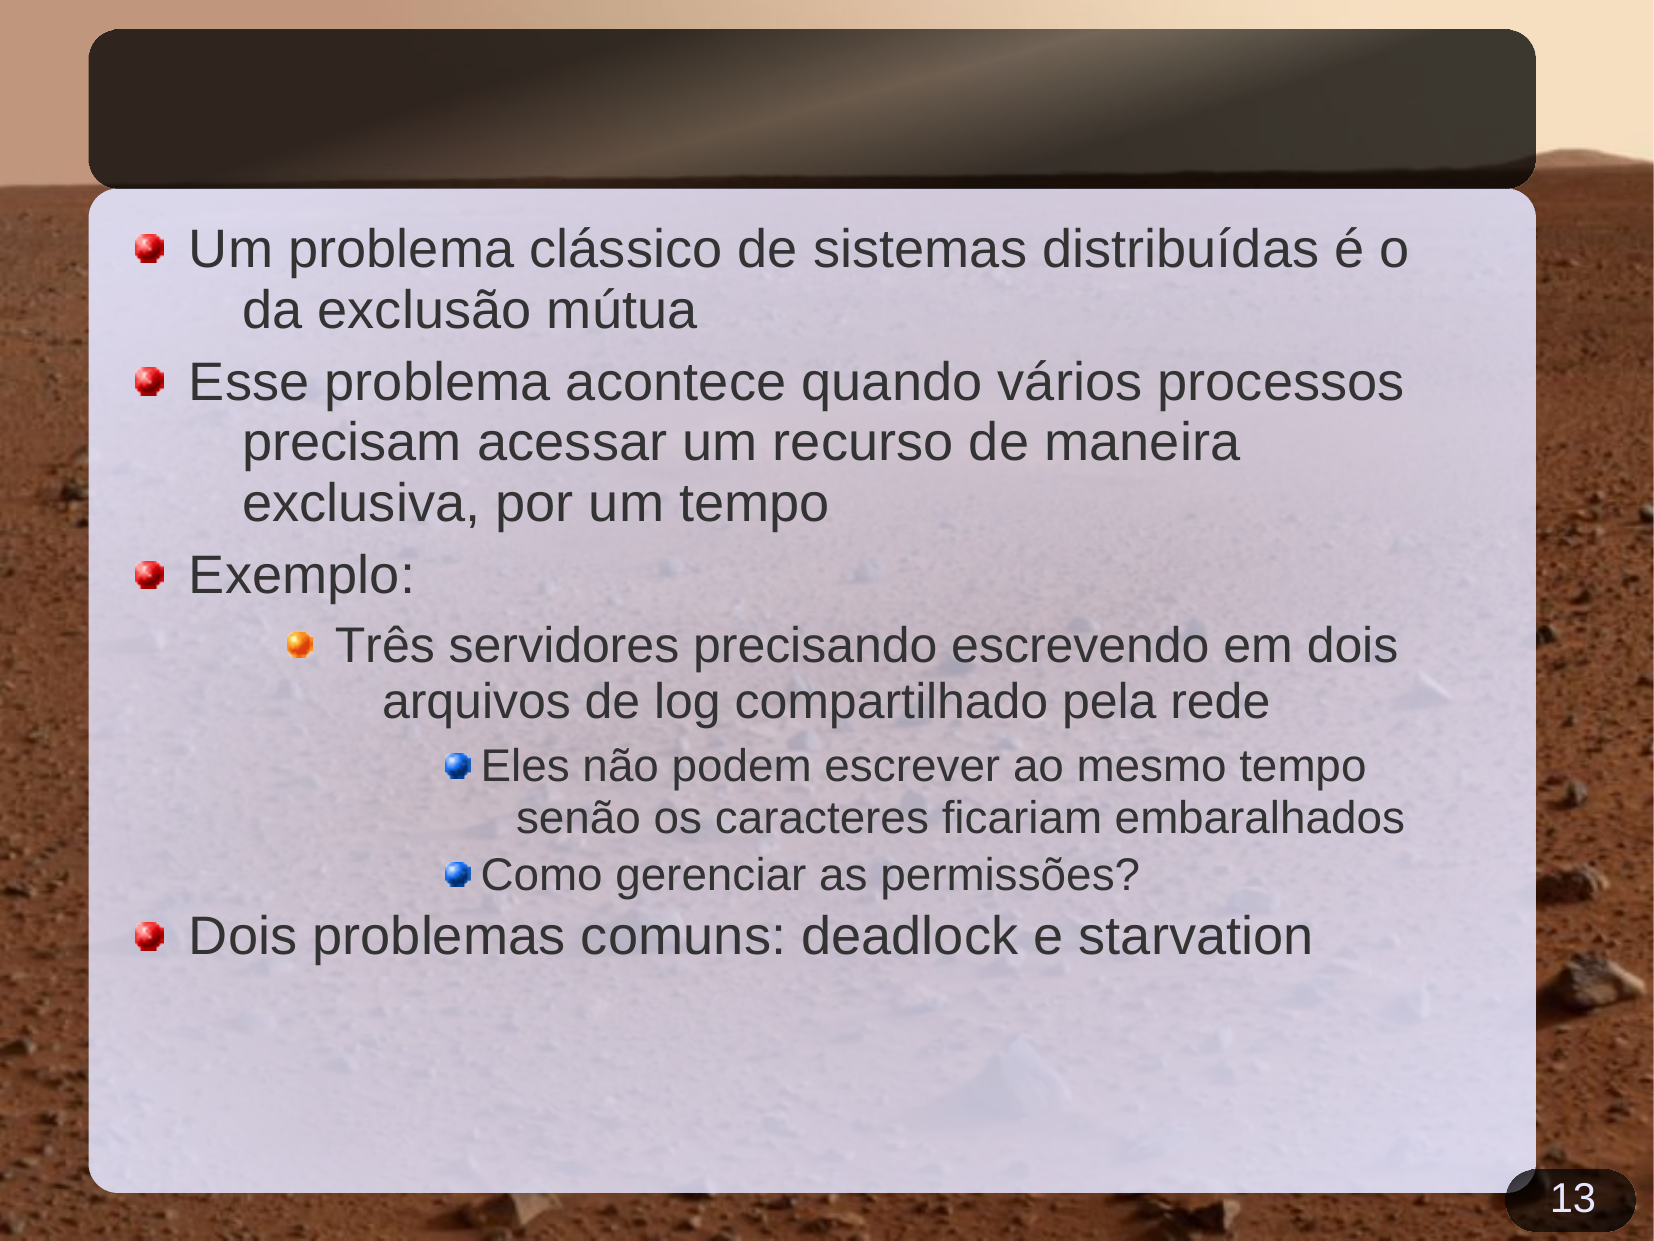

#
Um problema clássico de sistemas distribuídas é o da exclusão mútua
Esse problema acontece quando vários processos precisam acessar um recurso de maneira exclusiva, por um tempo
Exemplo:
Três servidores precisando escrevendo em dois arquivos de log compartilhado pela rede
Eles não podem escrever ao mesmo tempo senão os caracteres ficariam embaralhados
Como gerenciar as permissões?
Dois problemas comuns: deadlock e starvation